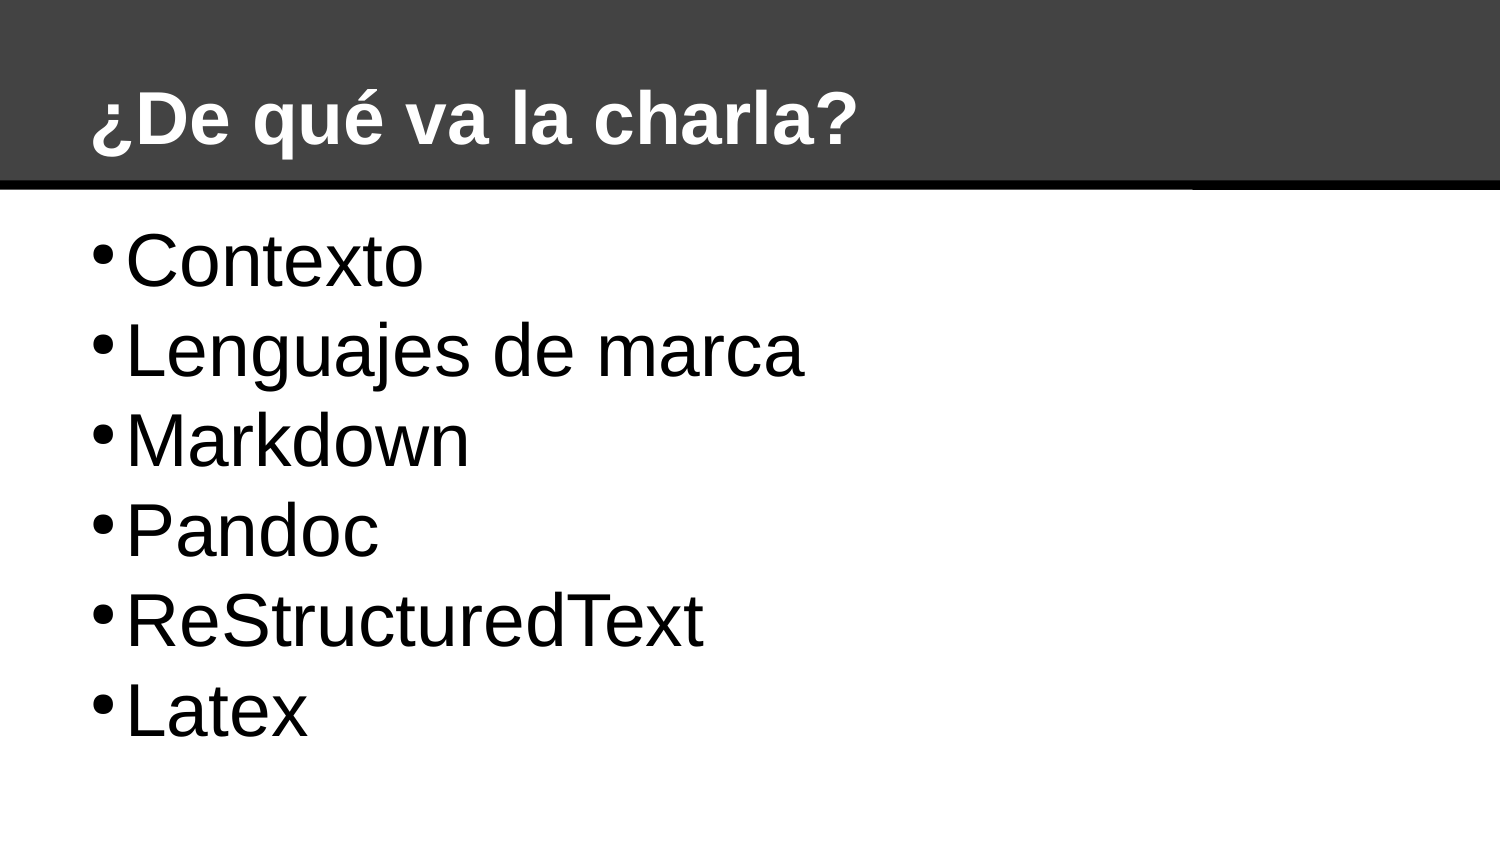

¿De qué va la charla?
Contexto
Lenguajes de marca
Markdown
Pandoc
ReStructuredText
Latex